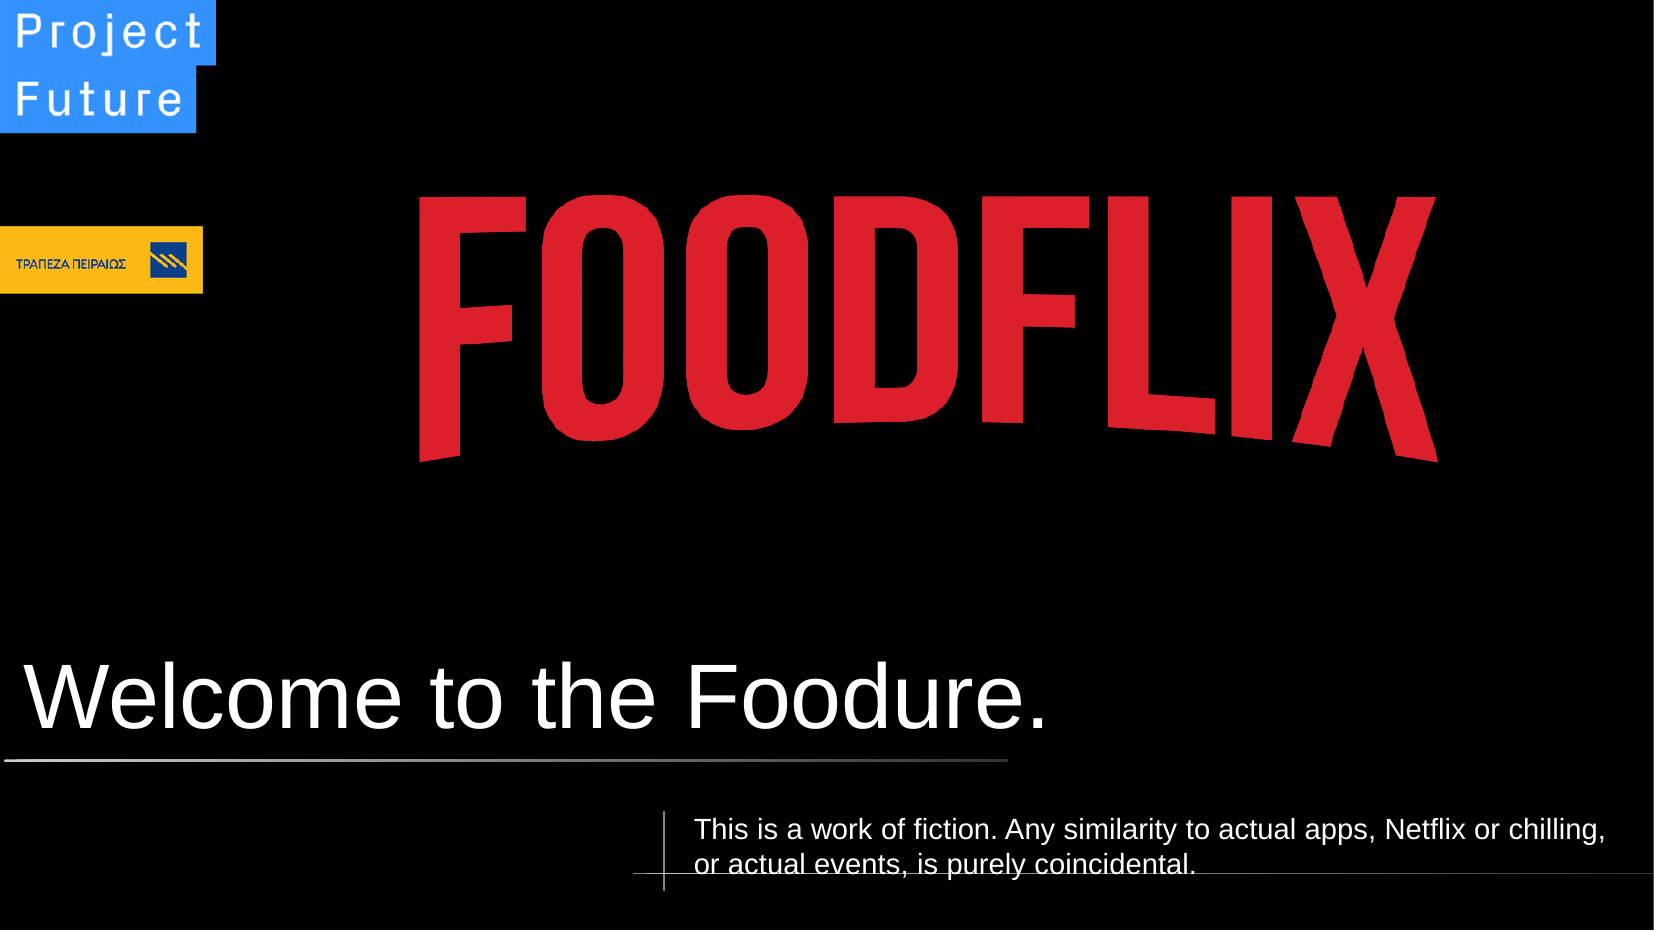

# Welcome to the Foodure.
This is a work of fiction. Any similarity to actual apps, Netflix or chilling, or actual events, is purely coincidental.